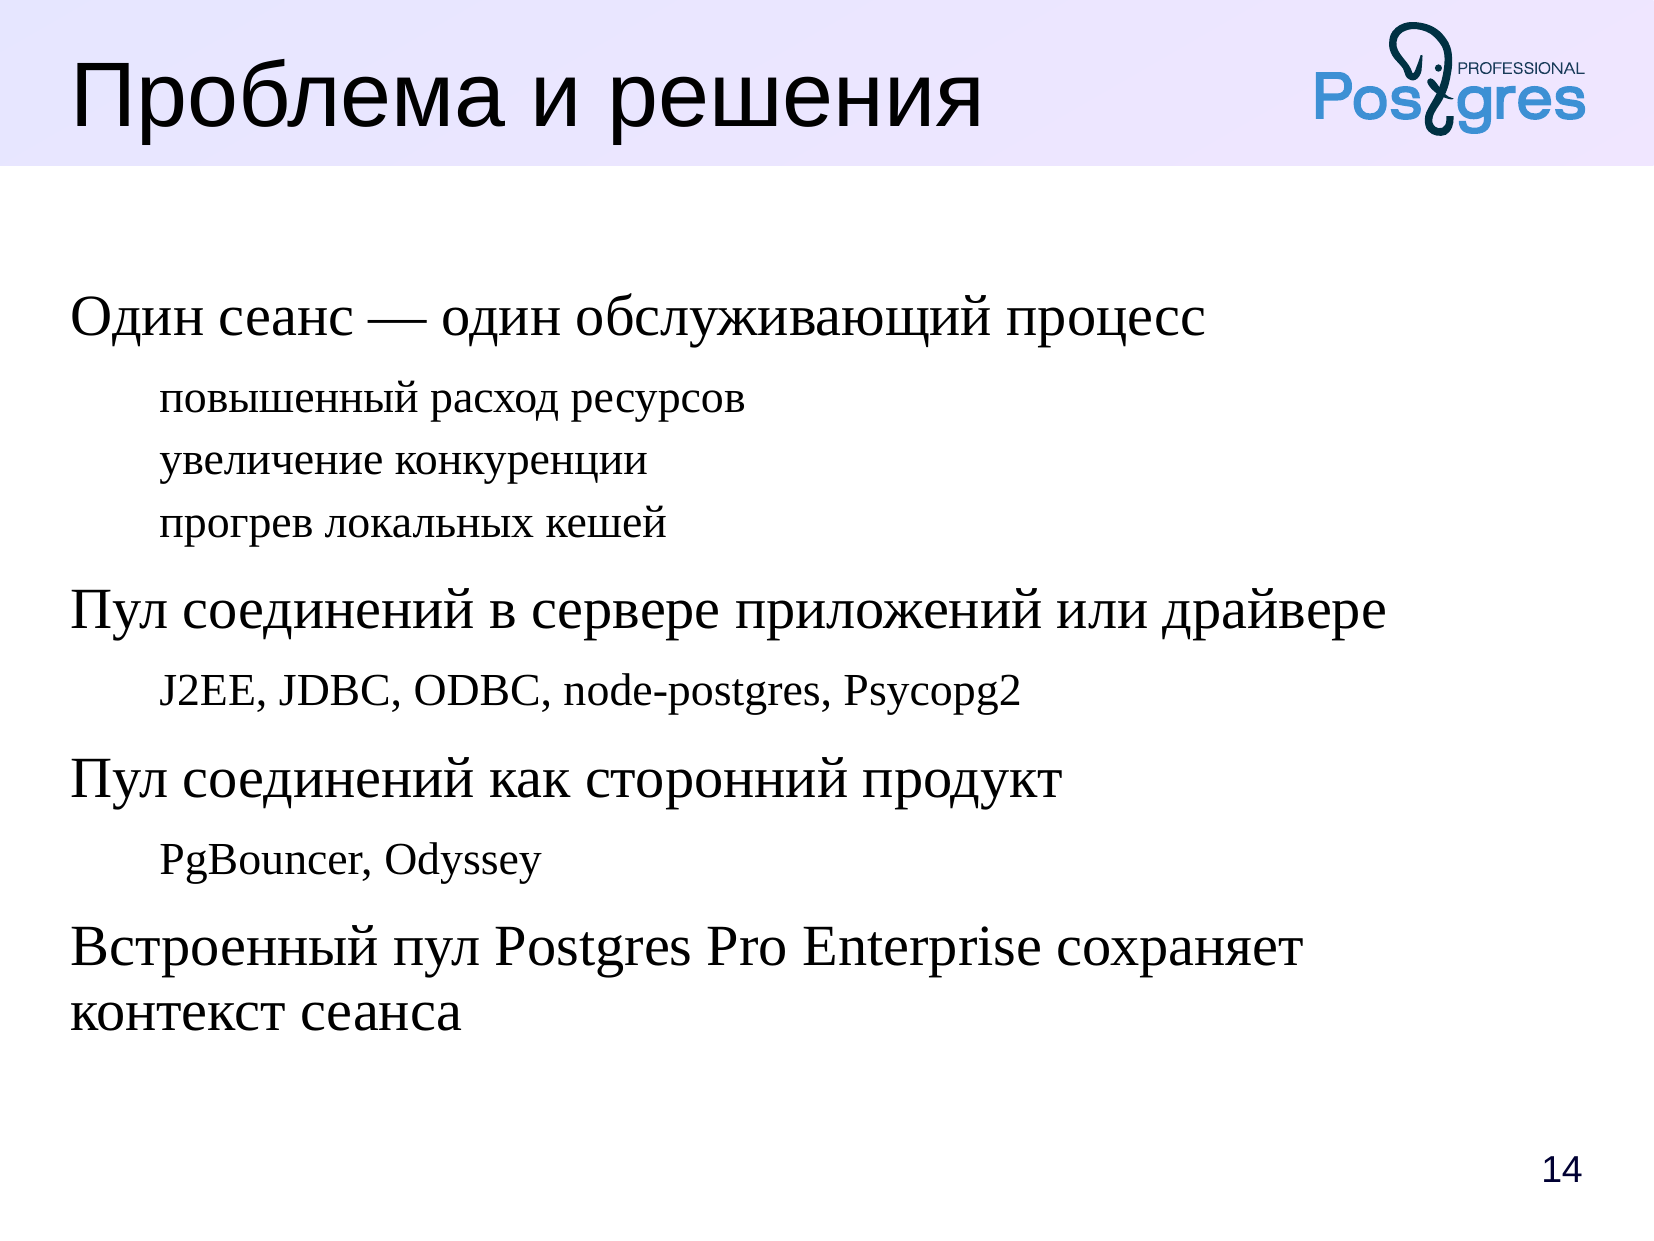

# Проблема и решения
Один сеанс — один обслуживающий процесс
повышенный расход ресурсов
увеличение конкуренции
прогрев локальных кешей
Пул соединений в сервере приложений или драйвере
J2EE, JDBC, ODBC, node-postgres, Psycopg2
Пул соединений как сторонний продукт
PgBouncer, Odyssey
Встроенный пул Postgres Pro Enterprise сохраняет
контекст сеанса